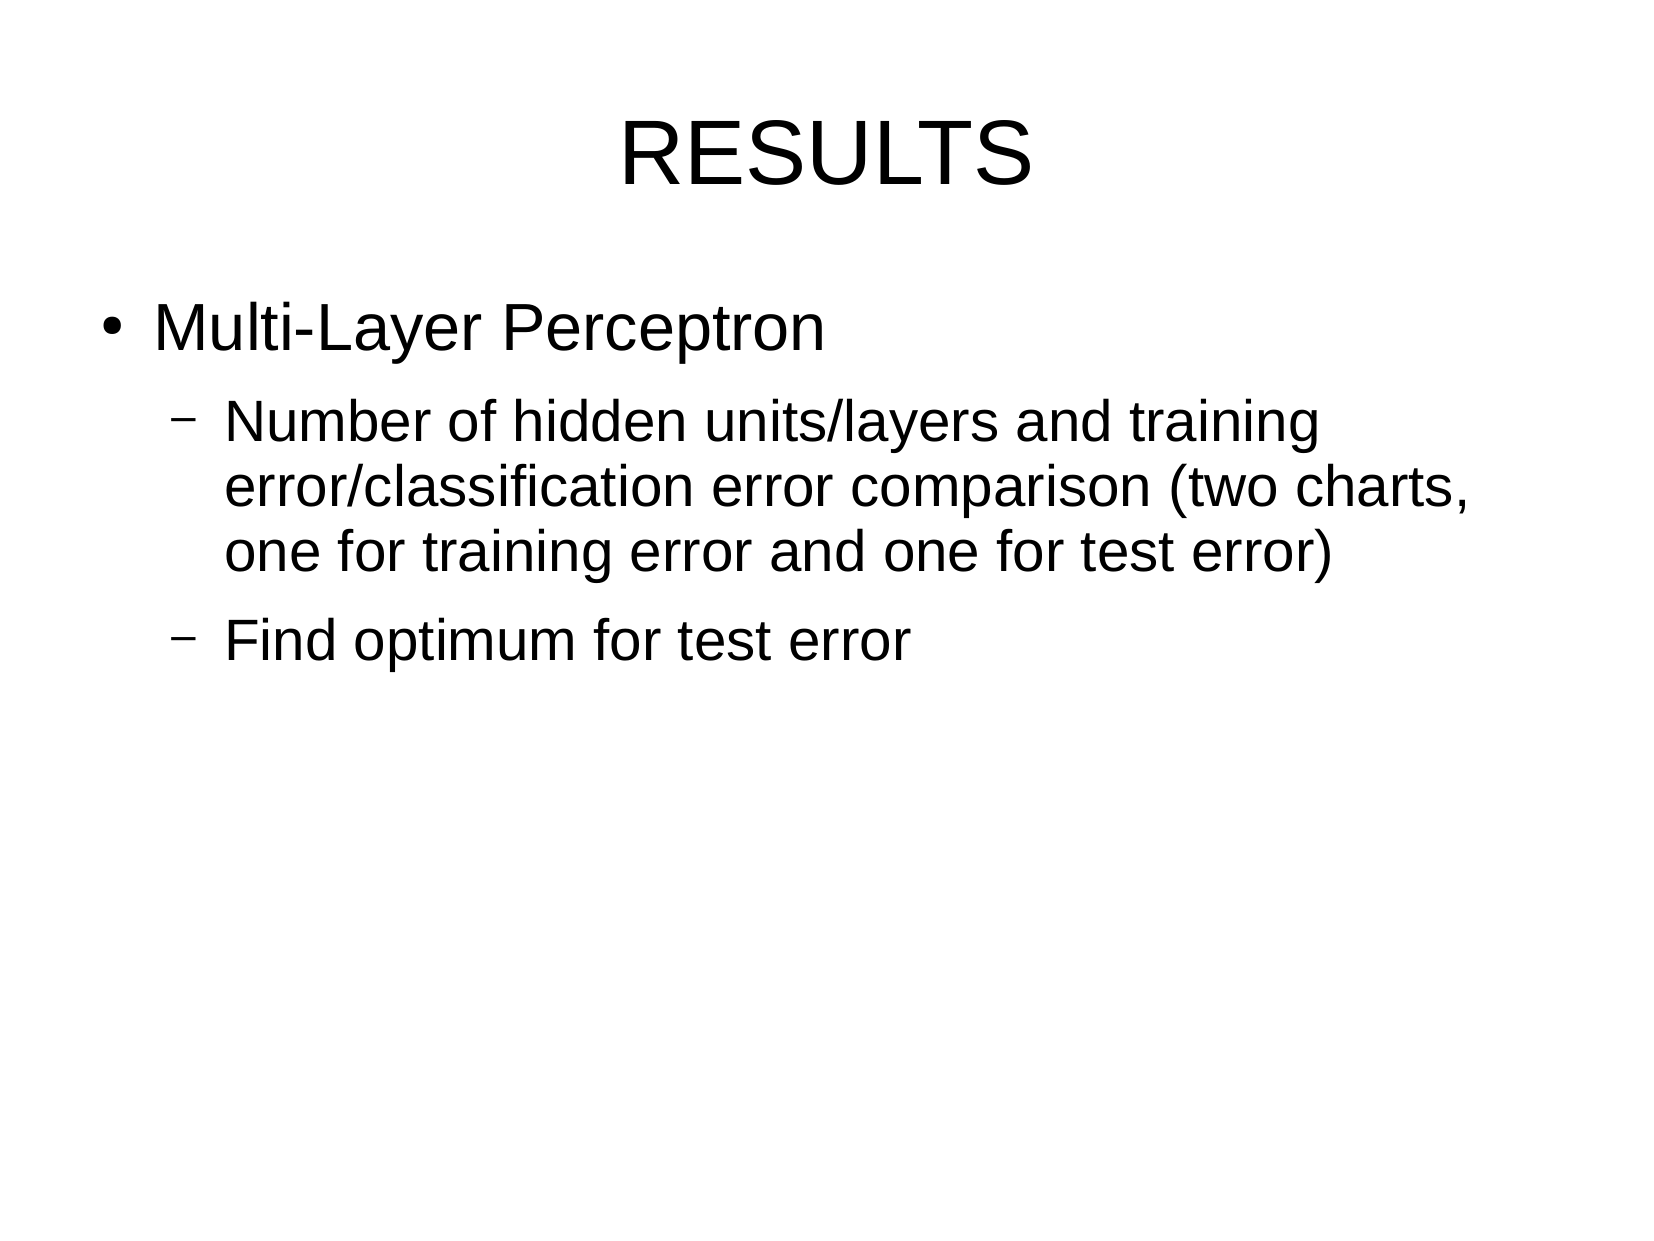

# RESULTS
Multi-Layer Perceptron
Number of hidden units/layers and training error/classification error comparison (two charts, one for training error and one for test error)
Find optimum for test error